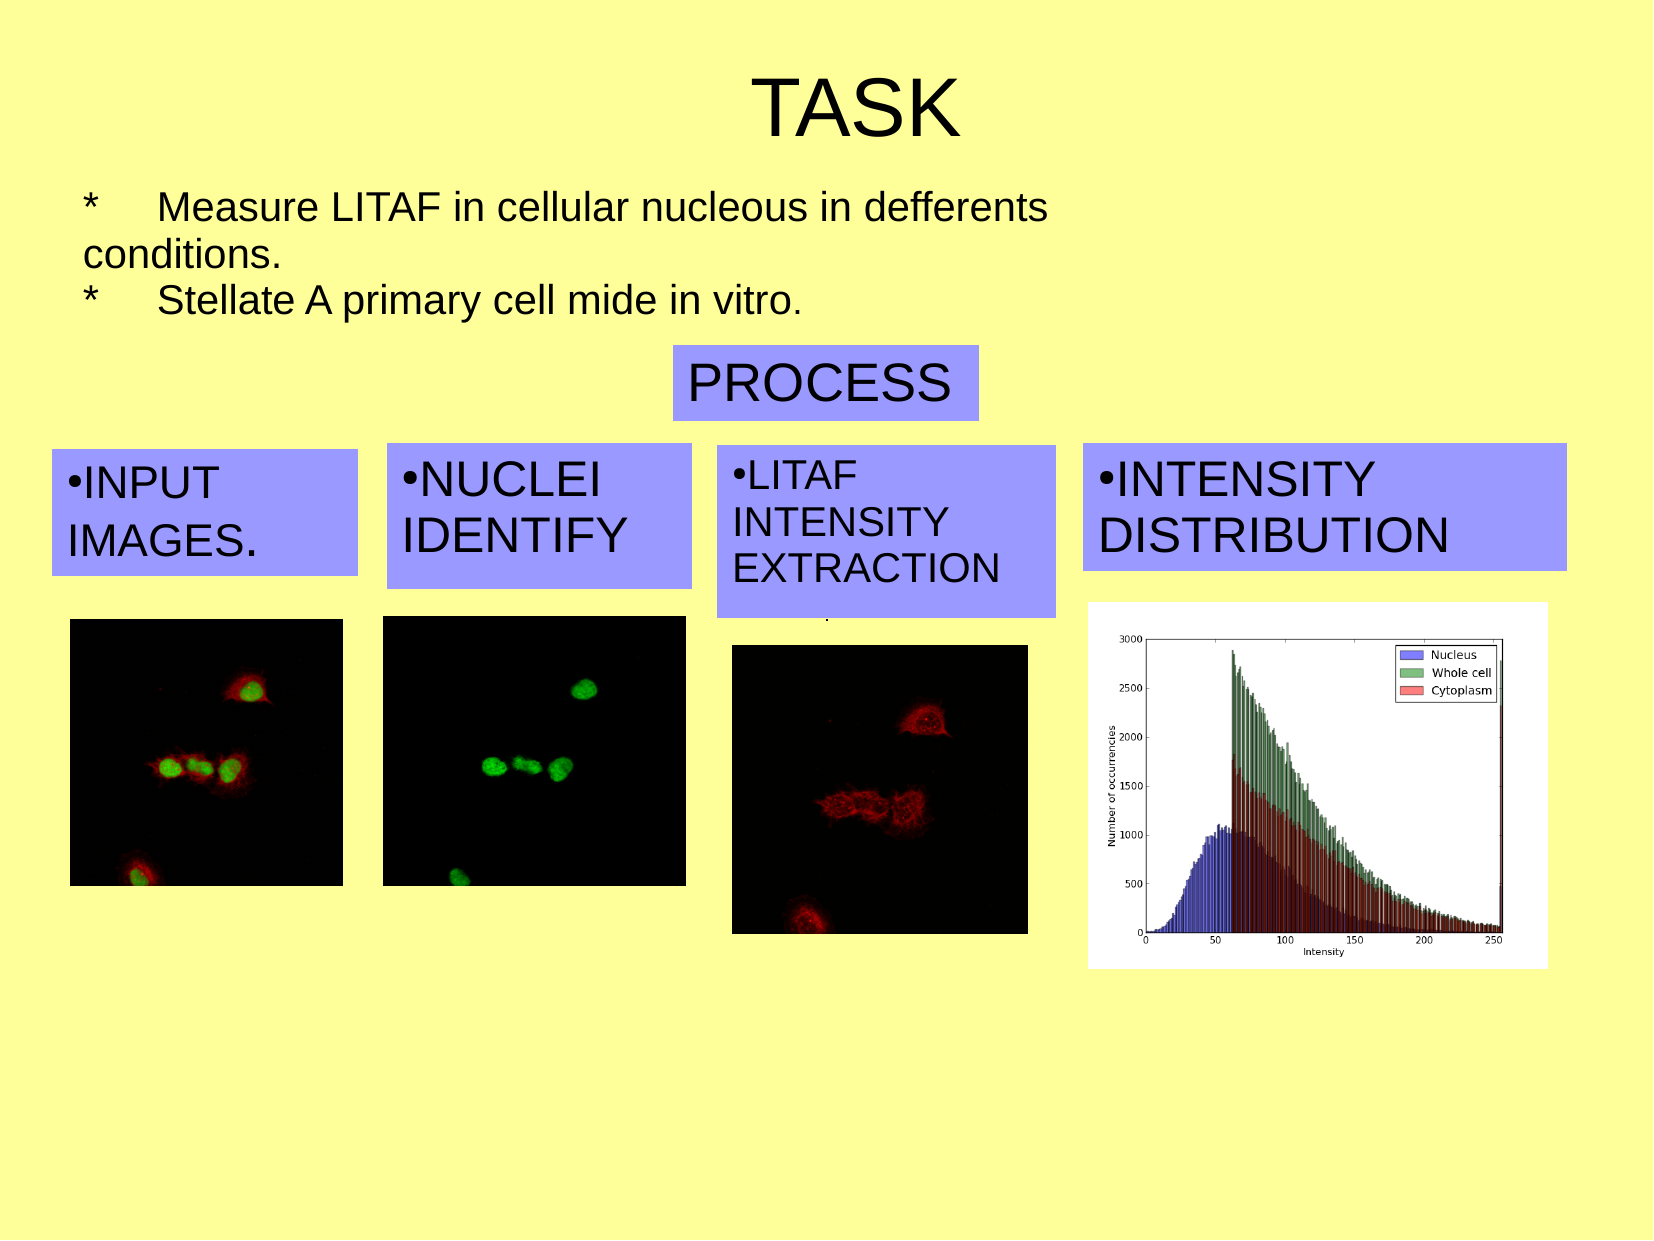

# TASK
*	Measure LITAF in cellular nucleous in defferents conditions.
*	Stellate A primary cell mide in vitro.
| PROCESS |
| --- |
| NUCLEI IDENTIFY |
| --- |
| INTENSITY DISTRIBUTION |
| --- |
| LITAF INTENSITY EXTRACTION |
| --- |
| INPUT IMAGES. |
| --- |